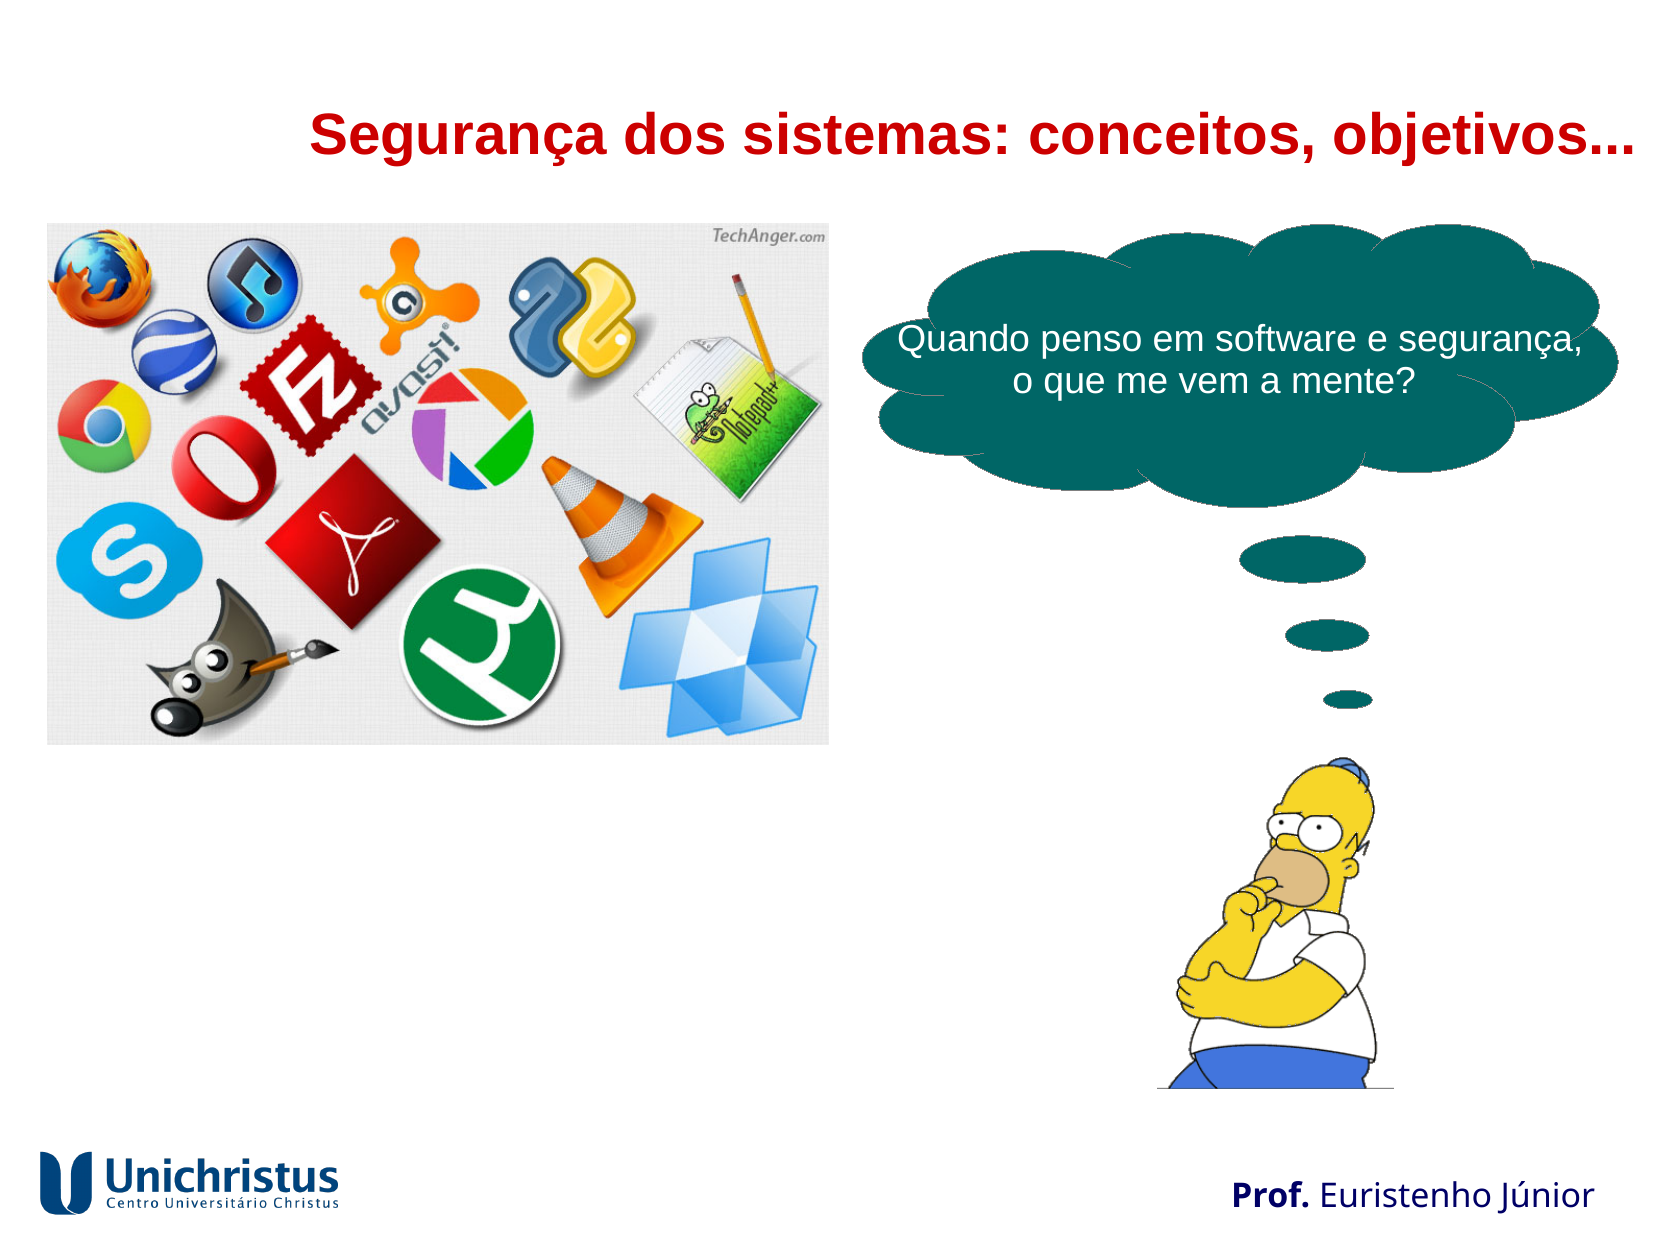

Segurança dos sistemas: conceitos, objetivos...
 Quando penso em software e segurança,
o que me vem a mente?
Prof. Euristenho Júnior